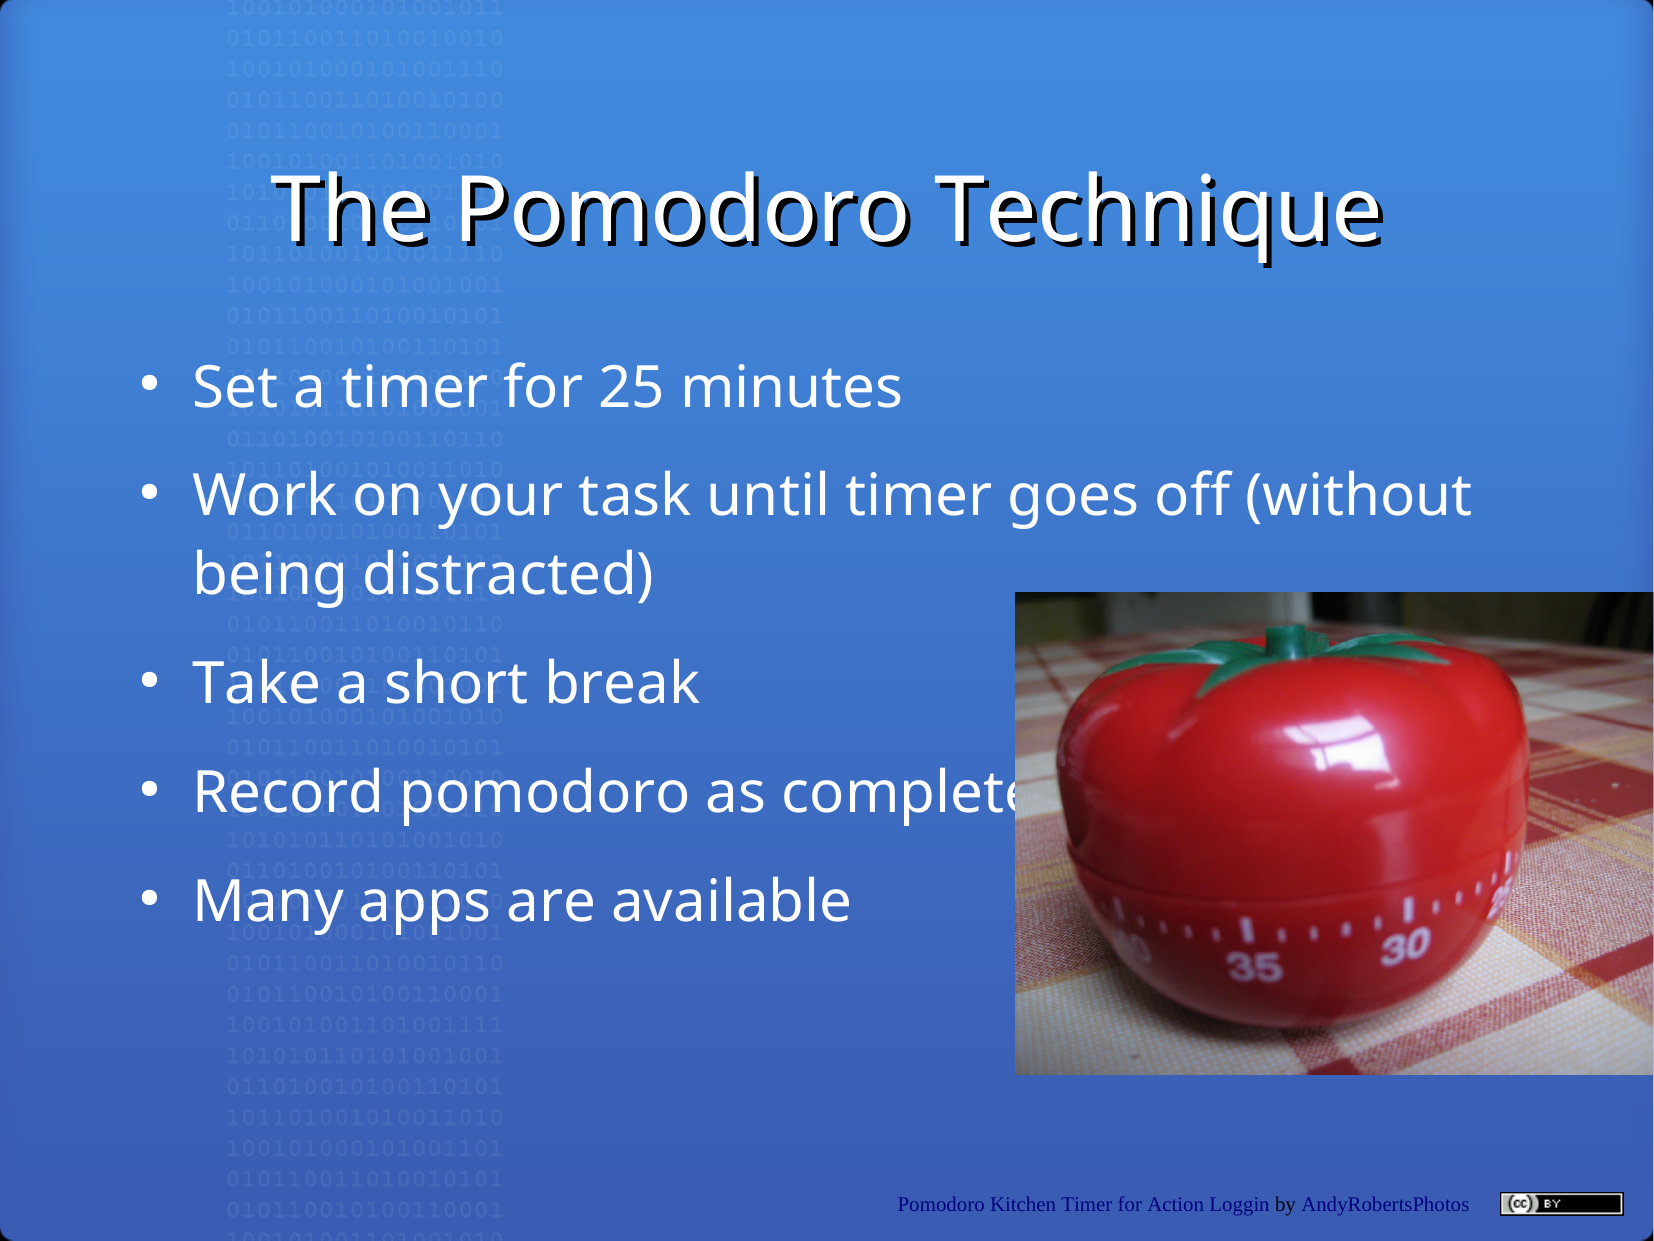

# The Pomodoro Technique
Set a timer for 25 minutes
Work on your task until timer goes off (without being distracted)
Take a short break
Record pomodoro as complete
Many apps are available
Pomodoro Kitchen Timer for Action Loggin by AndyRobertsPhotos